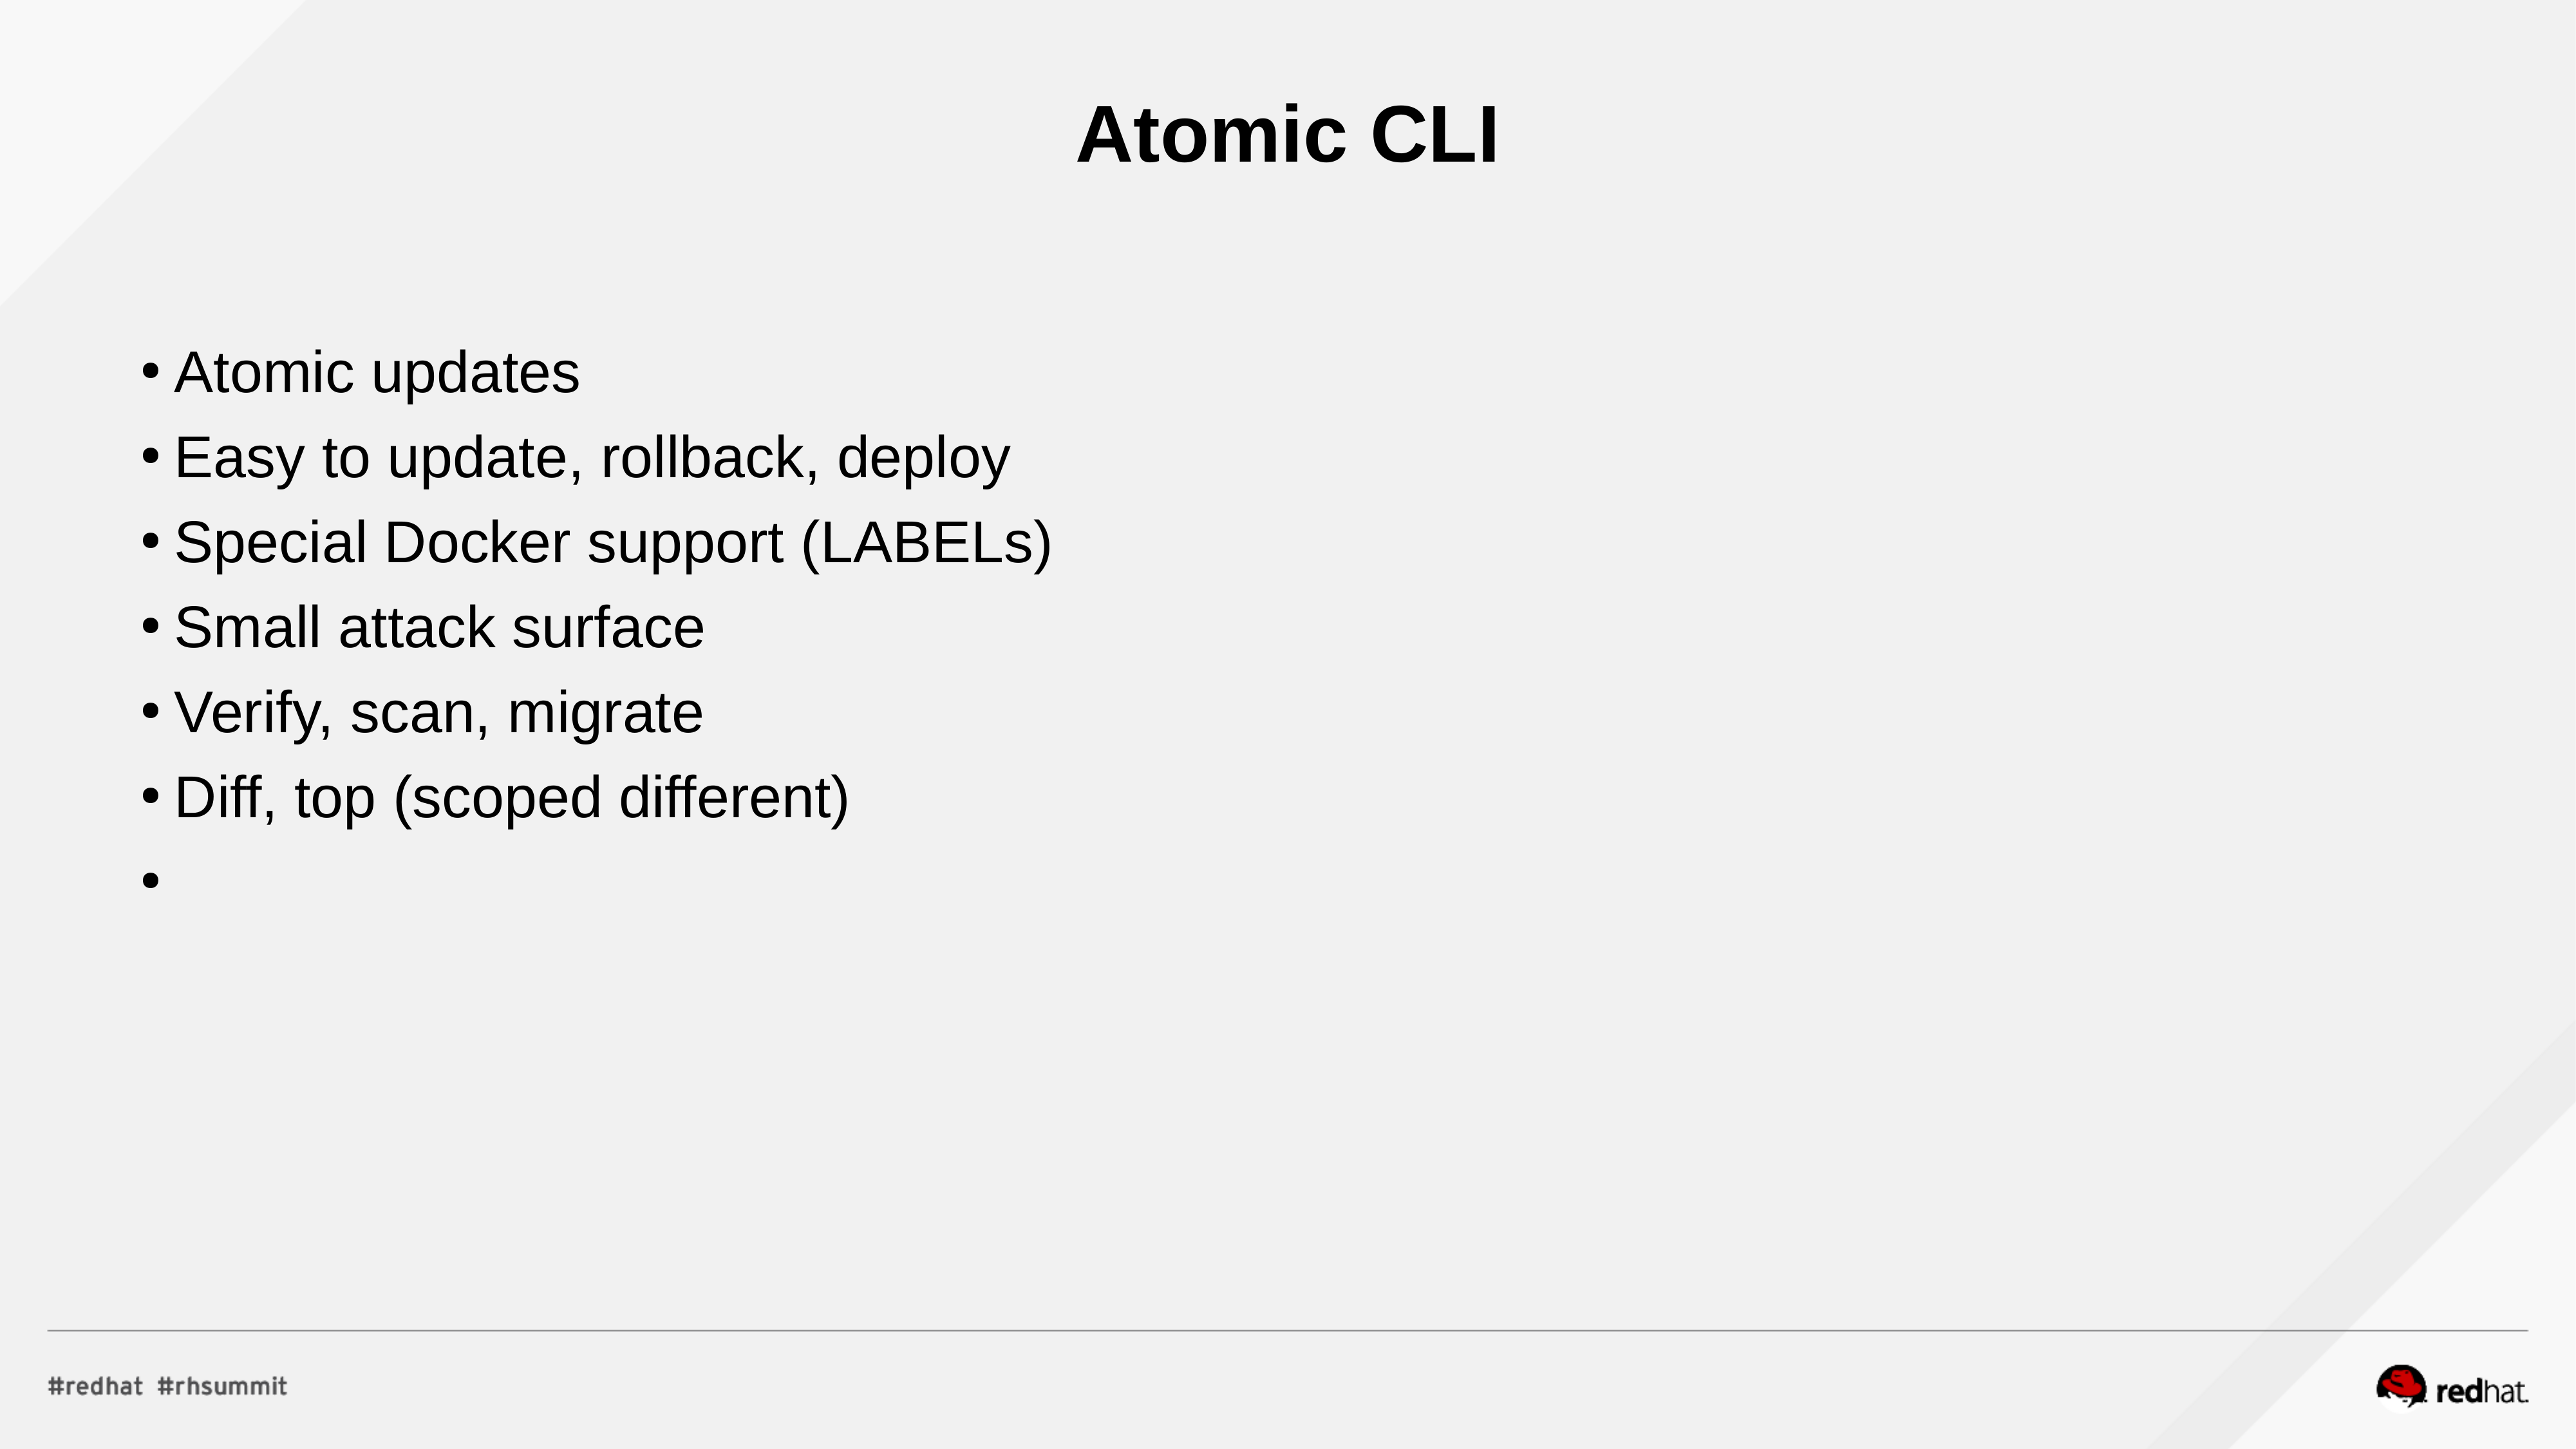

# Atomic CLI
Atomic updates
Easy to update, rollback, deploy
Special Docker support (LABELs)
Small attack surface
Verify, scan, migrate
Diff, top (scoped different)